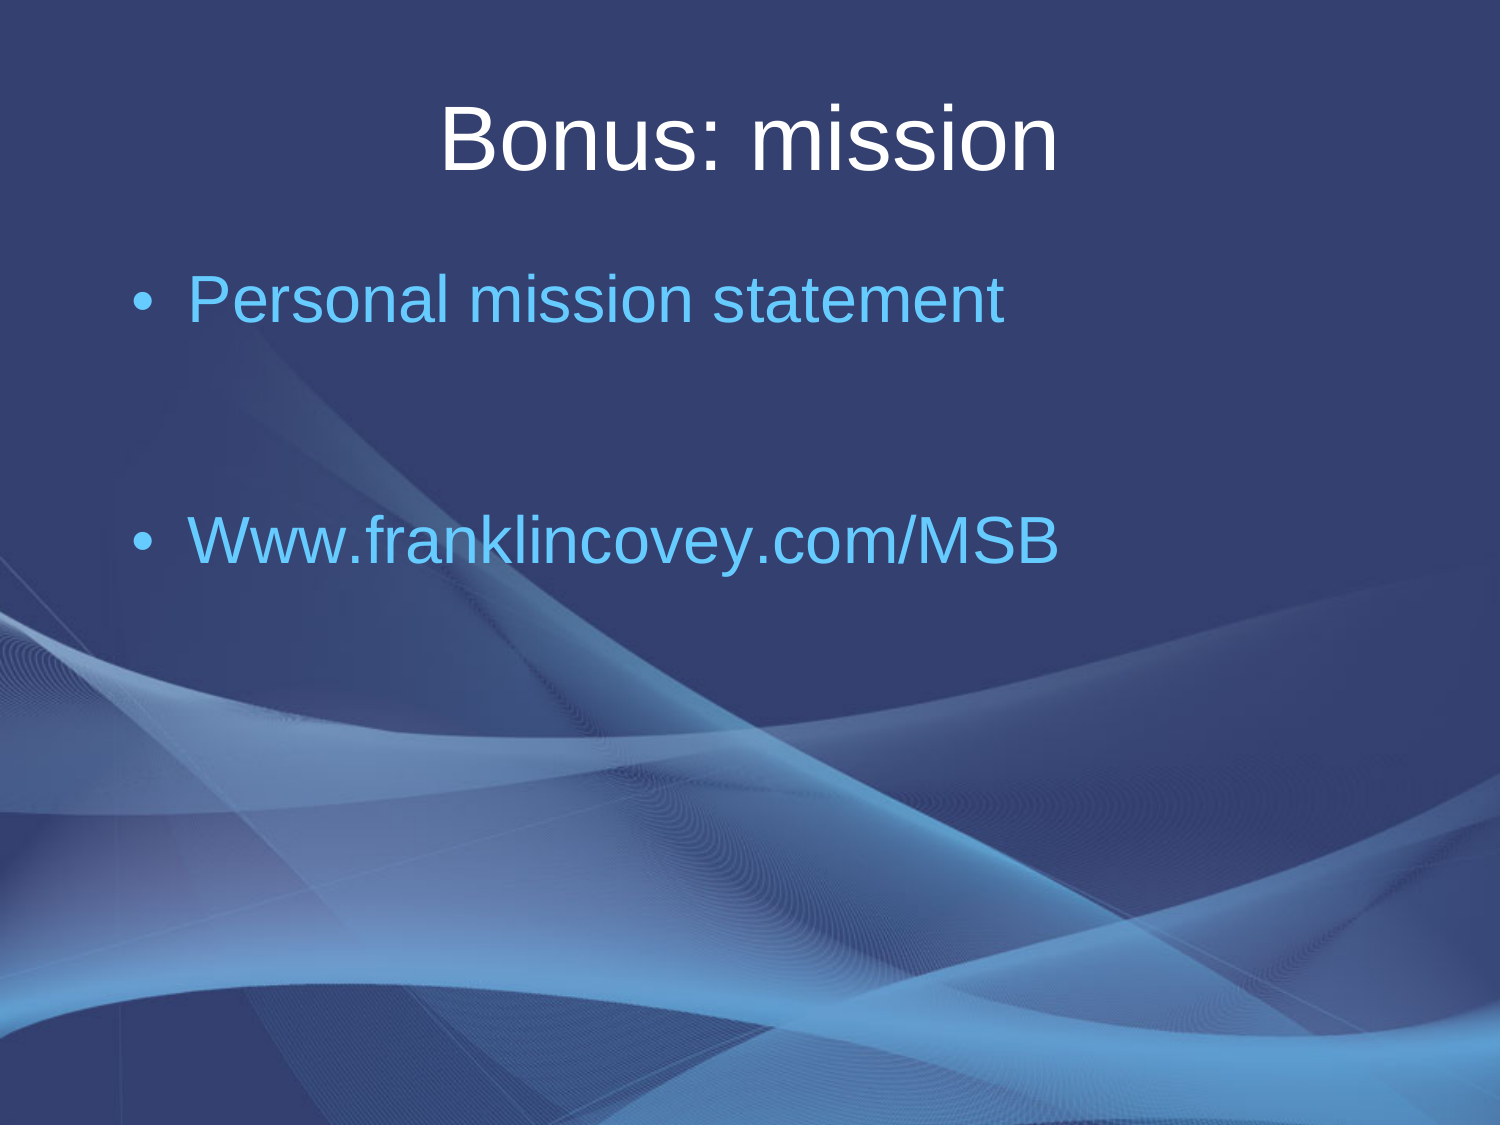

# Bonus: mission
Personal mission statement
Www.franklincovey.com/MSB